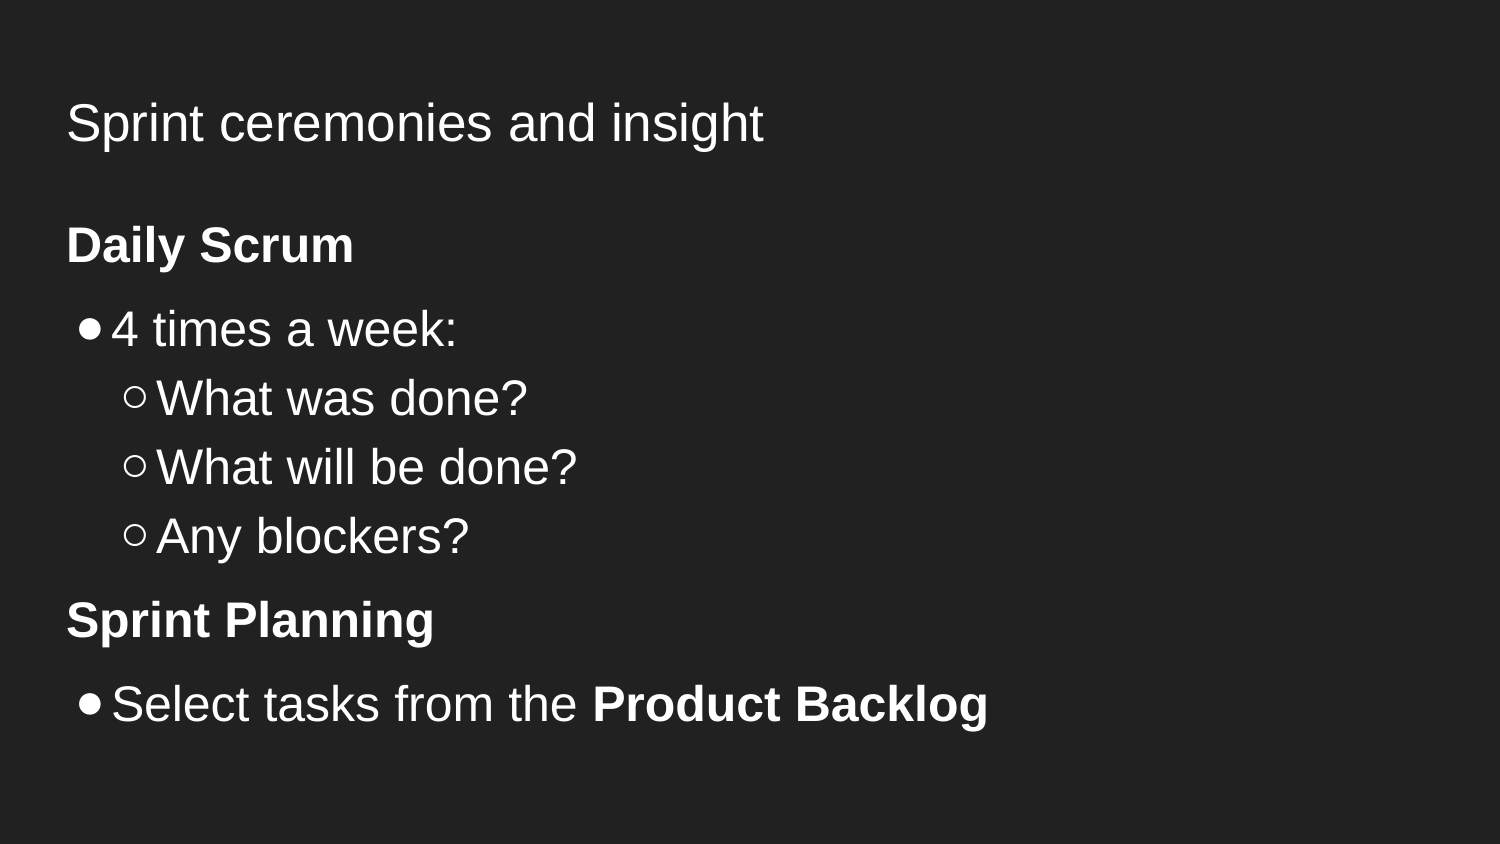

# Sprint ceremonies and insight
Daily Scrum
4 times a week:
What was done?
What will be done?
Any blockers?
Sprint Planning
Select tasks from the Product Backlog